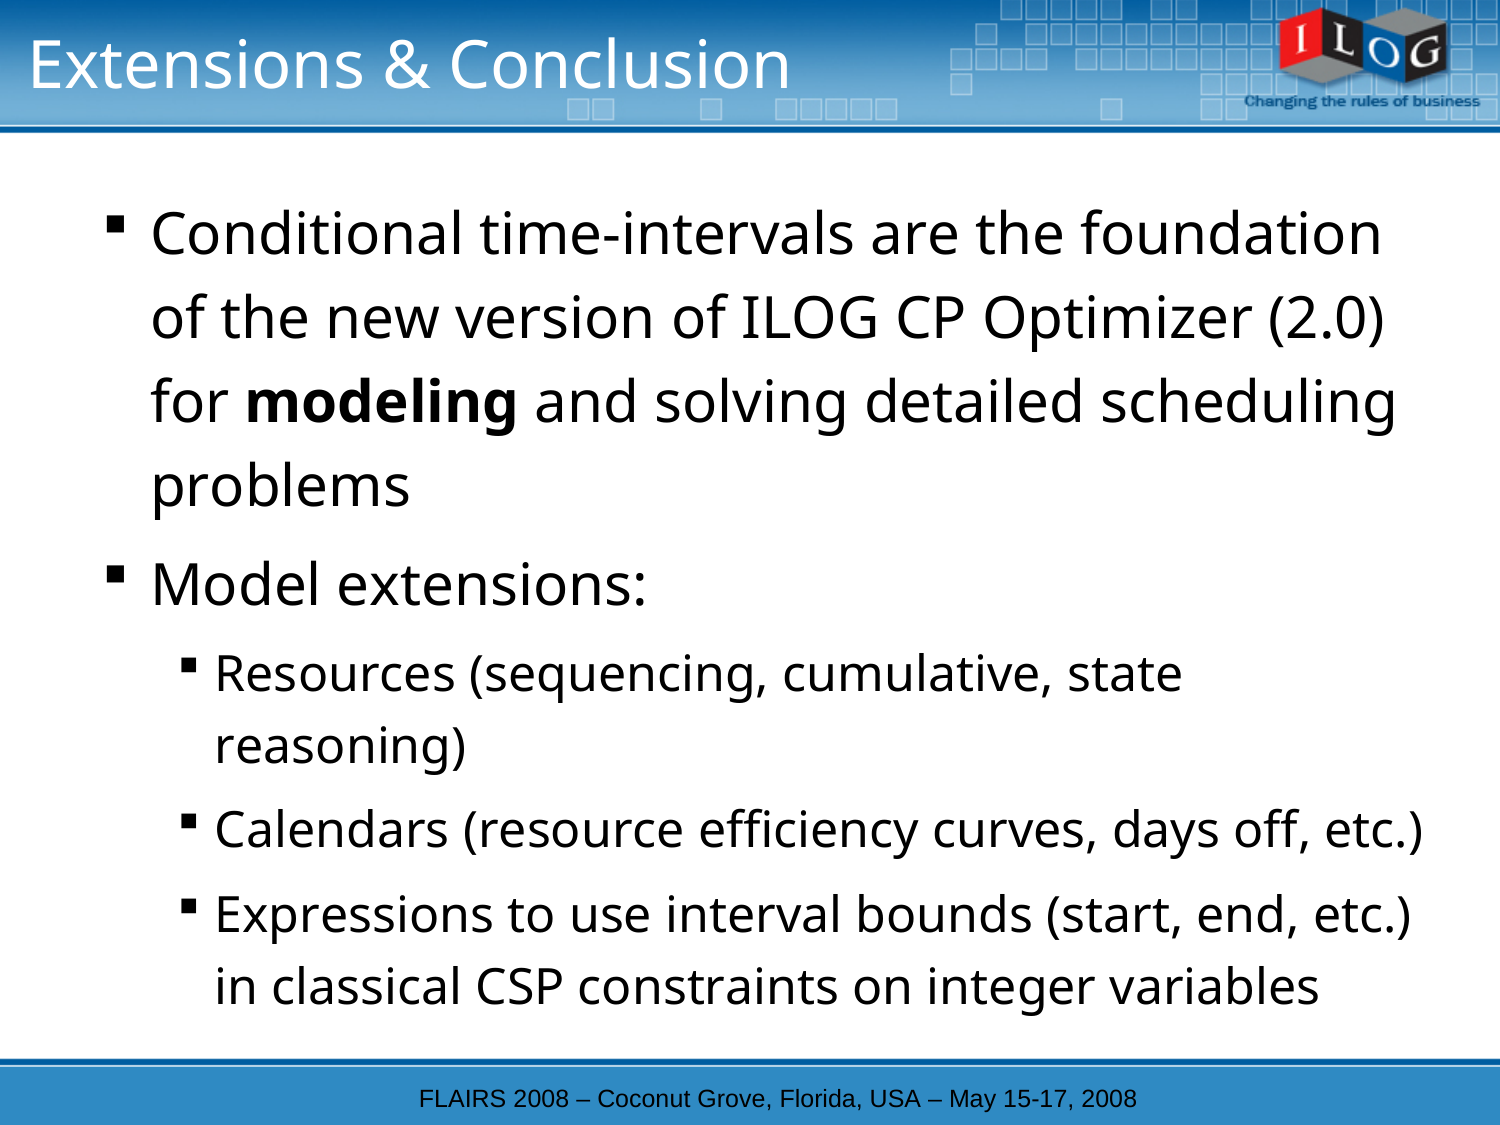

# Extensions & Conclusion
Conditional time-intervals are the foundation of the new version of ILOG CP Optimizer (2.0) for modeling and solving detailed scheduling problems
Model extensions:
Resources (sequencing, cumulative, state reasoning)
Calendars (resource efficiency curves, days off, etc.)
Expressions to use interval bounds (start, end, etc.) in classical CSP constraints on integer variables
36
© ILOG, All rights reserved